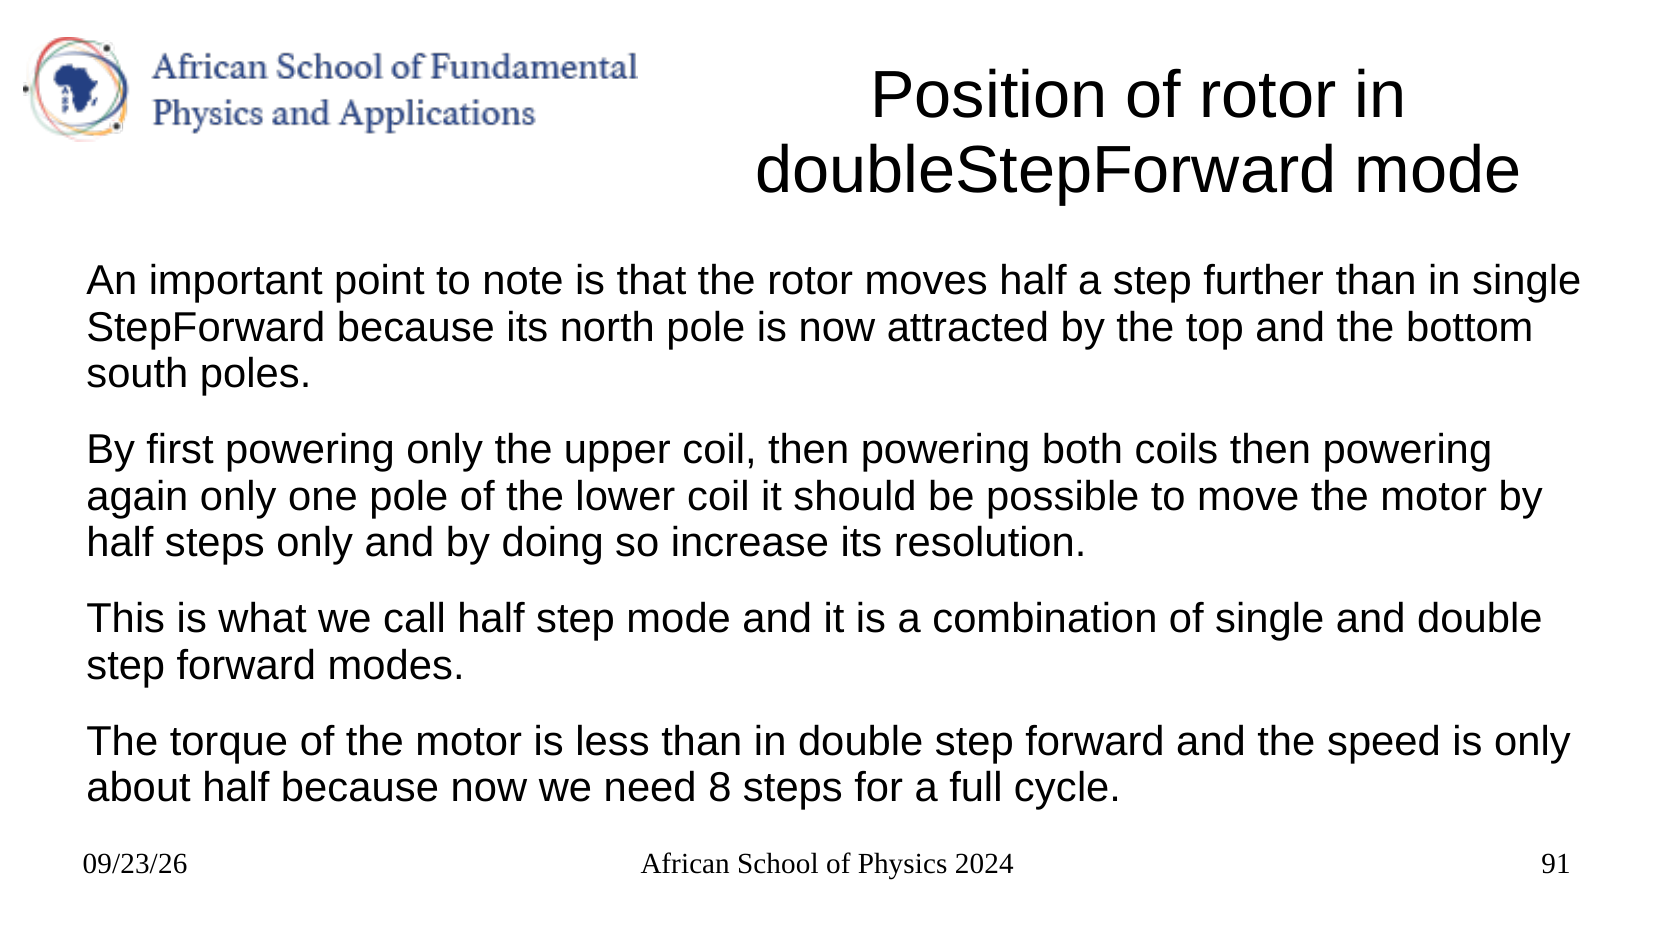

# Position of rotor in doubleStepForward mode
An important point to note is that the rotor moves half a step further than in single StepForward because its north pole is now attracted by the top and the bottom south poles.
By first powering only the upper coil, then powering both coils then powering again only one pole of the lower coil it should be possible to move the motor by half steps only and by doing so increase its resolution.
This is what we call half step mode and it is a combination of single and double step forward modes.
The torque of the motor is less than in double step forward and the speed is only about half because now we need 8 steps for a full cycle.
African School of Physics 2024
91